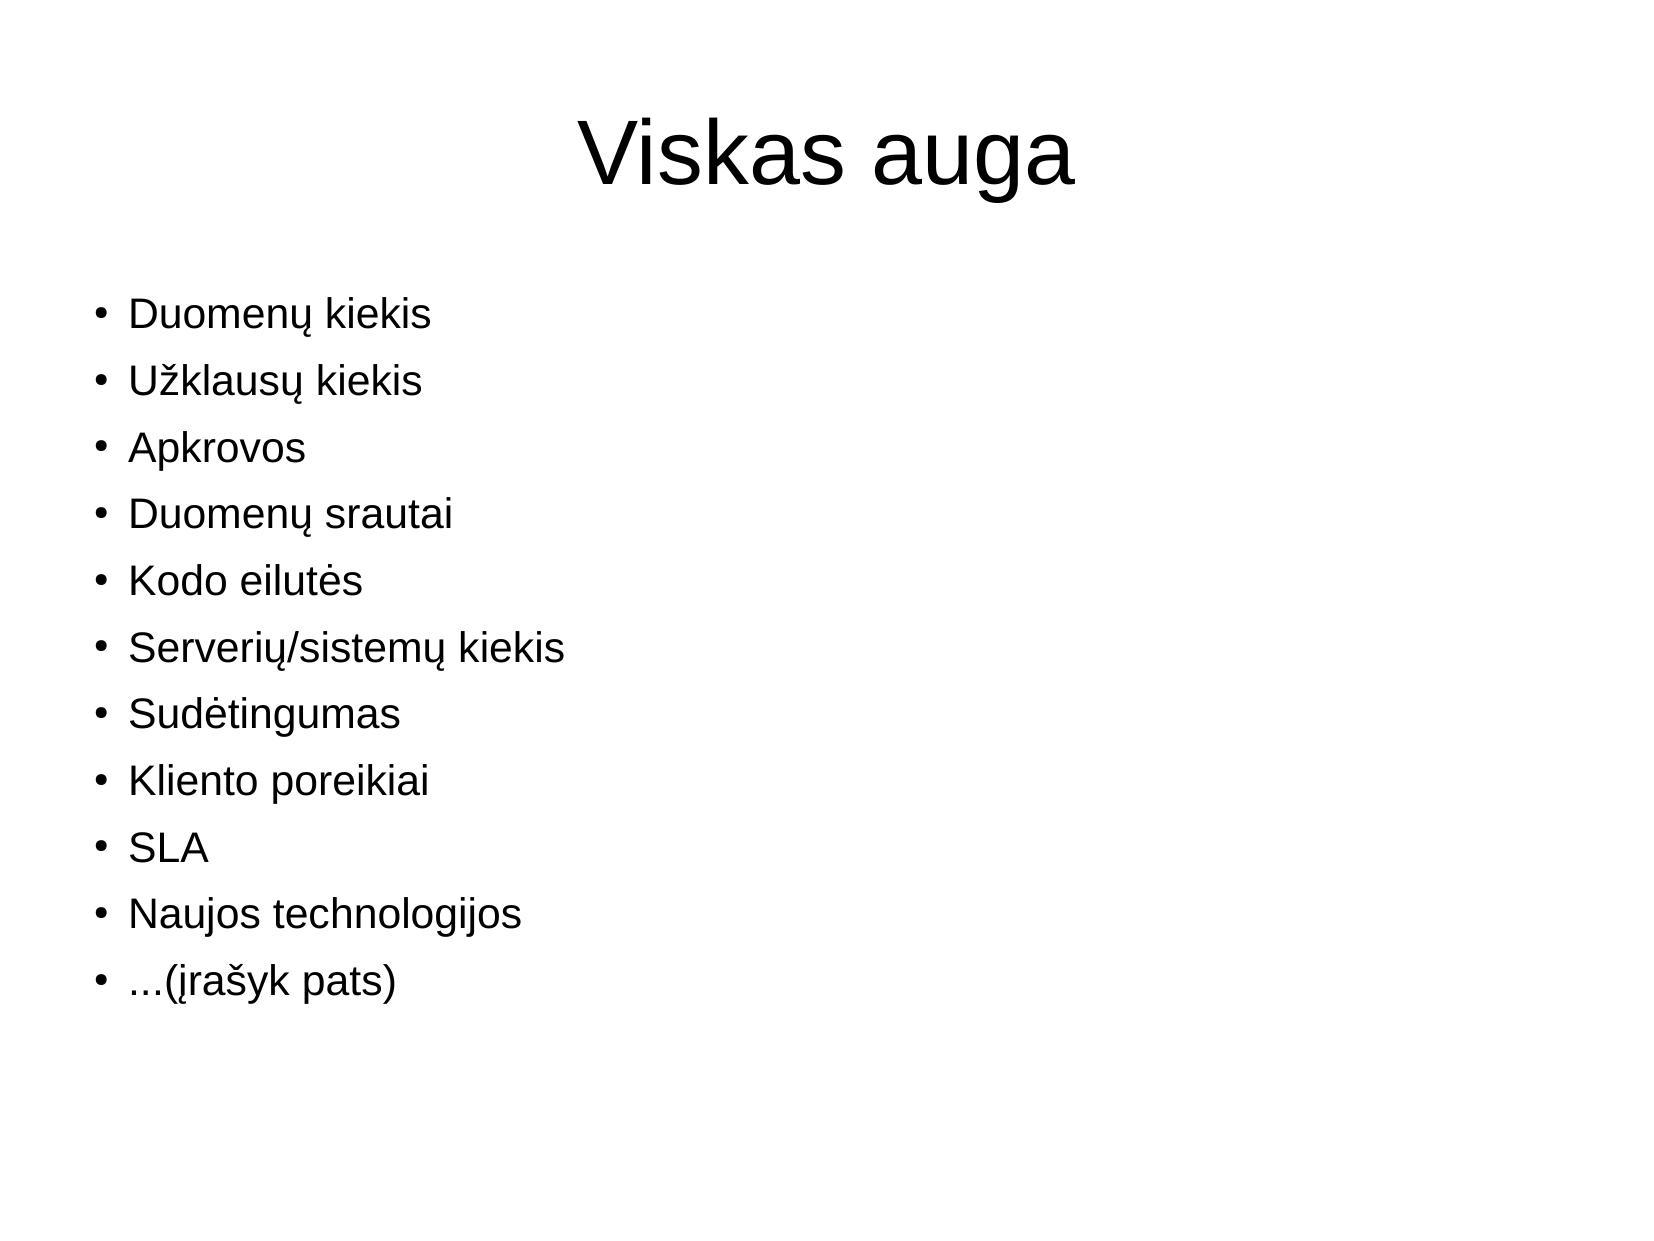

# Viskas auga
Duomenų kiekis
Užklausų kiekis
Apkrovos
Duomenų srautai
Kodo eilutės
Serverių/sistemų kiekis
Sudėtingumas
Kliento poreikiai
SLA
Naujos technologijos
...(įrašyk pats)